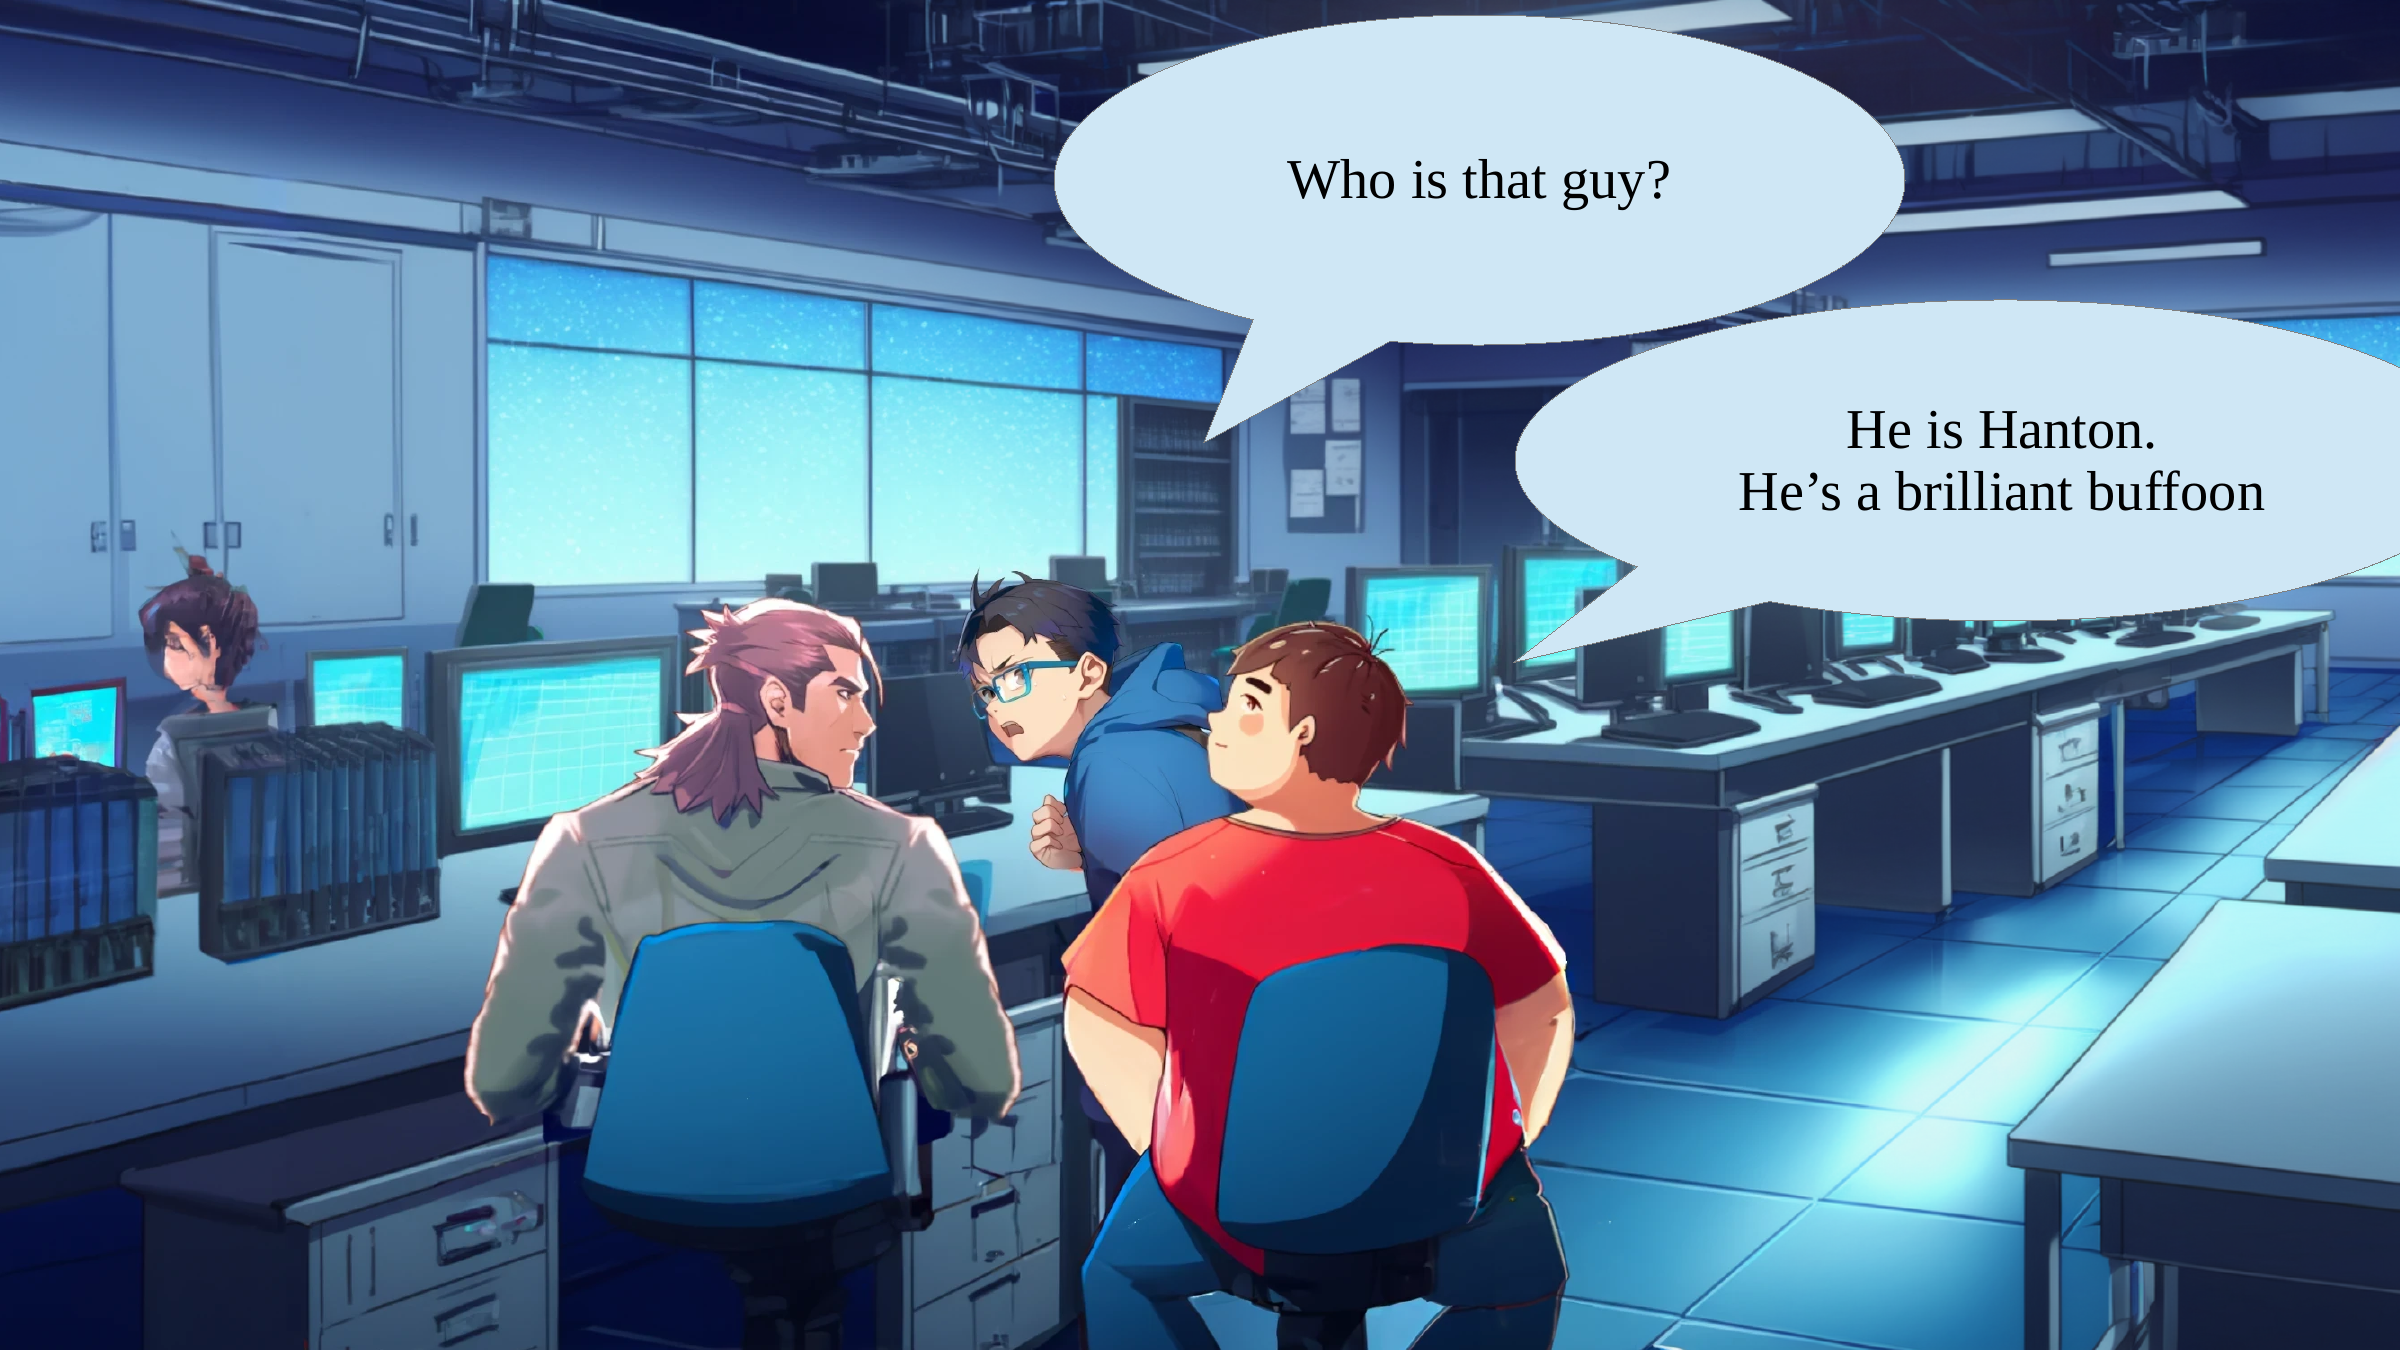

Who is that guy?
He is Hanton.
He’s a brilliant buffoon